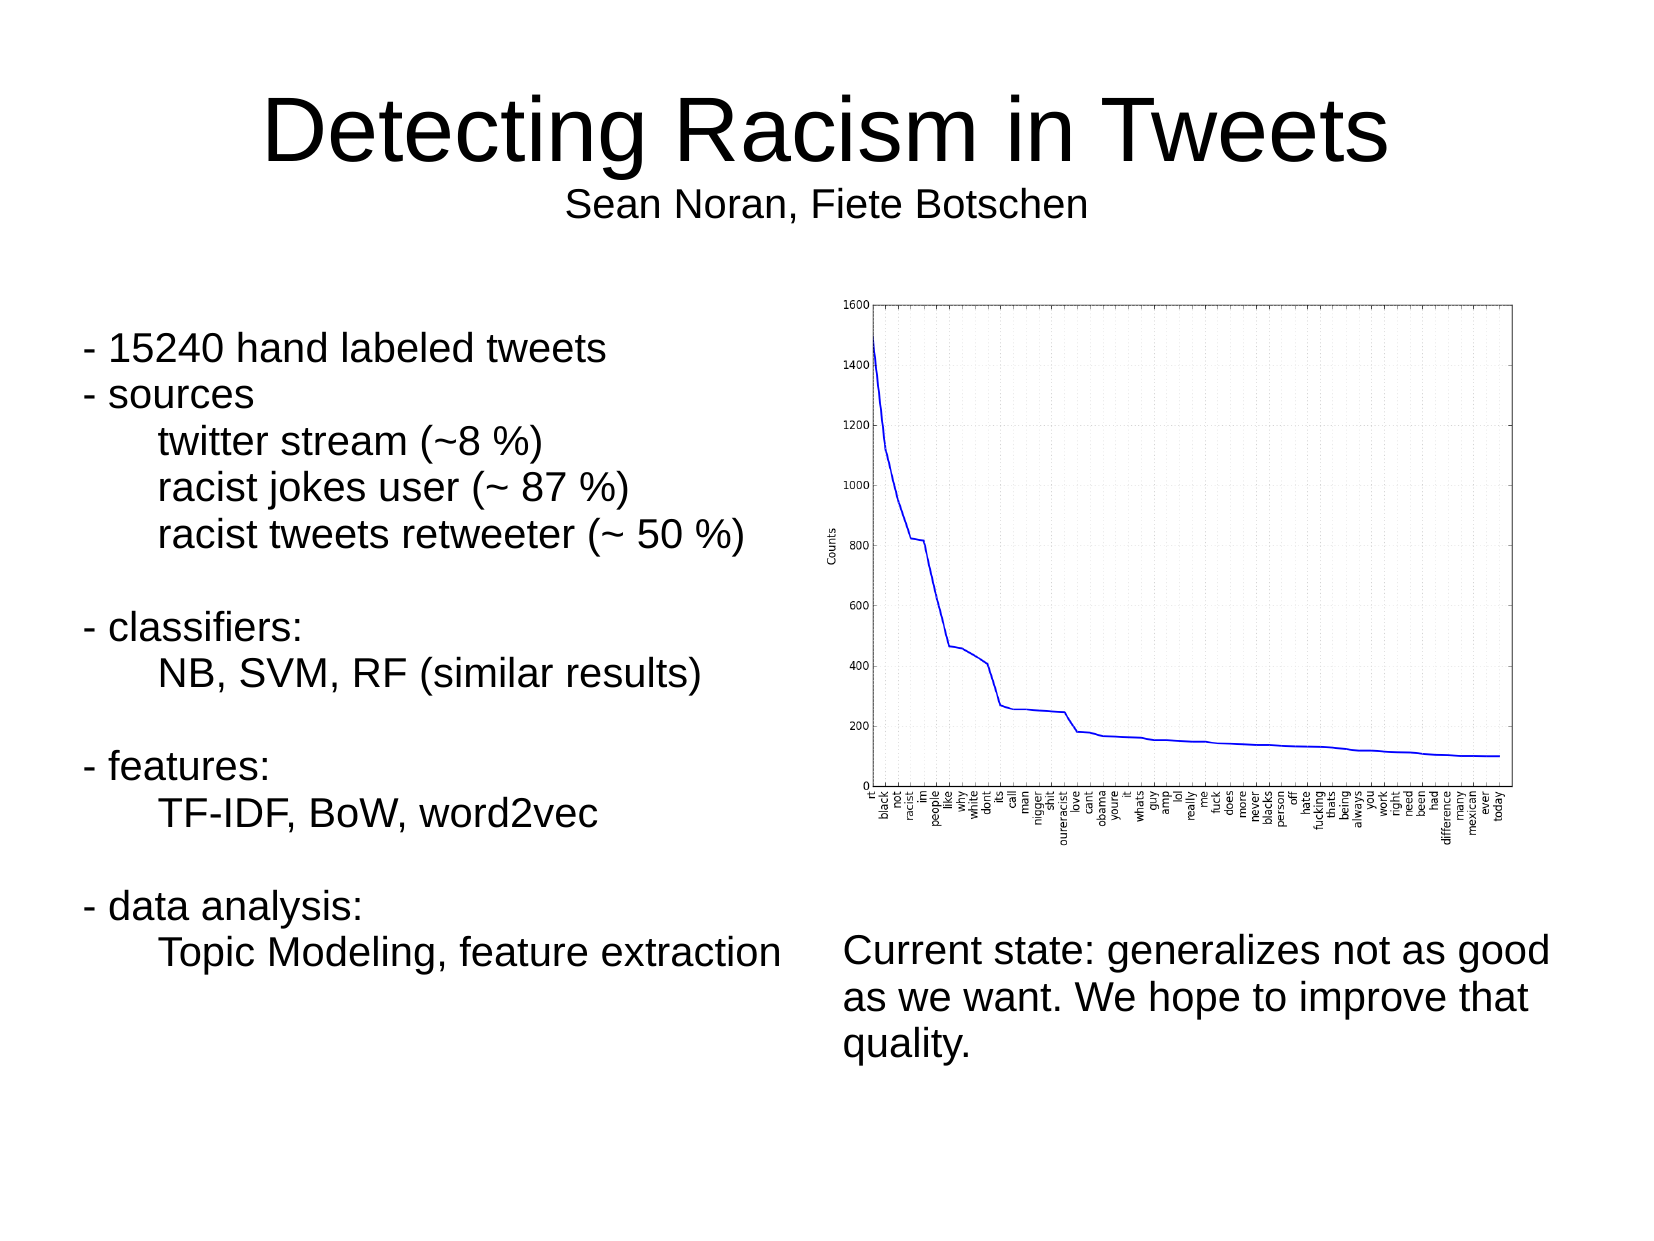

# Detecting Racism in Tweets Sean Noran, Fiete Botschen
- 15240 hand labeled tweets
- sources
	twitter stream (~8 %)
	racist jokes user (~ 87 %)
	racist tweets retweeter (~ 50 %)
- classifiers:
	NB, SVM, RF (similar results)
- features:
	TF-IDF, BoW, word2vec
- data analysis:
	Topic Modeling, feature extraction
Current state: generalizes not as good as we want. We hope to improve that quality.